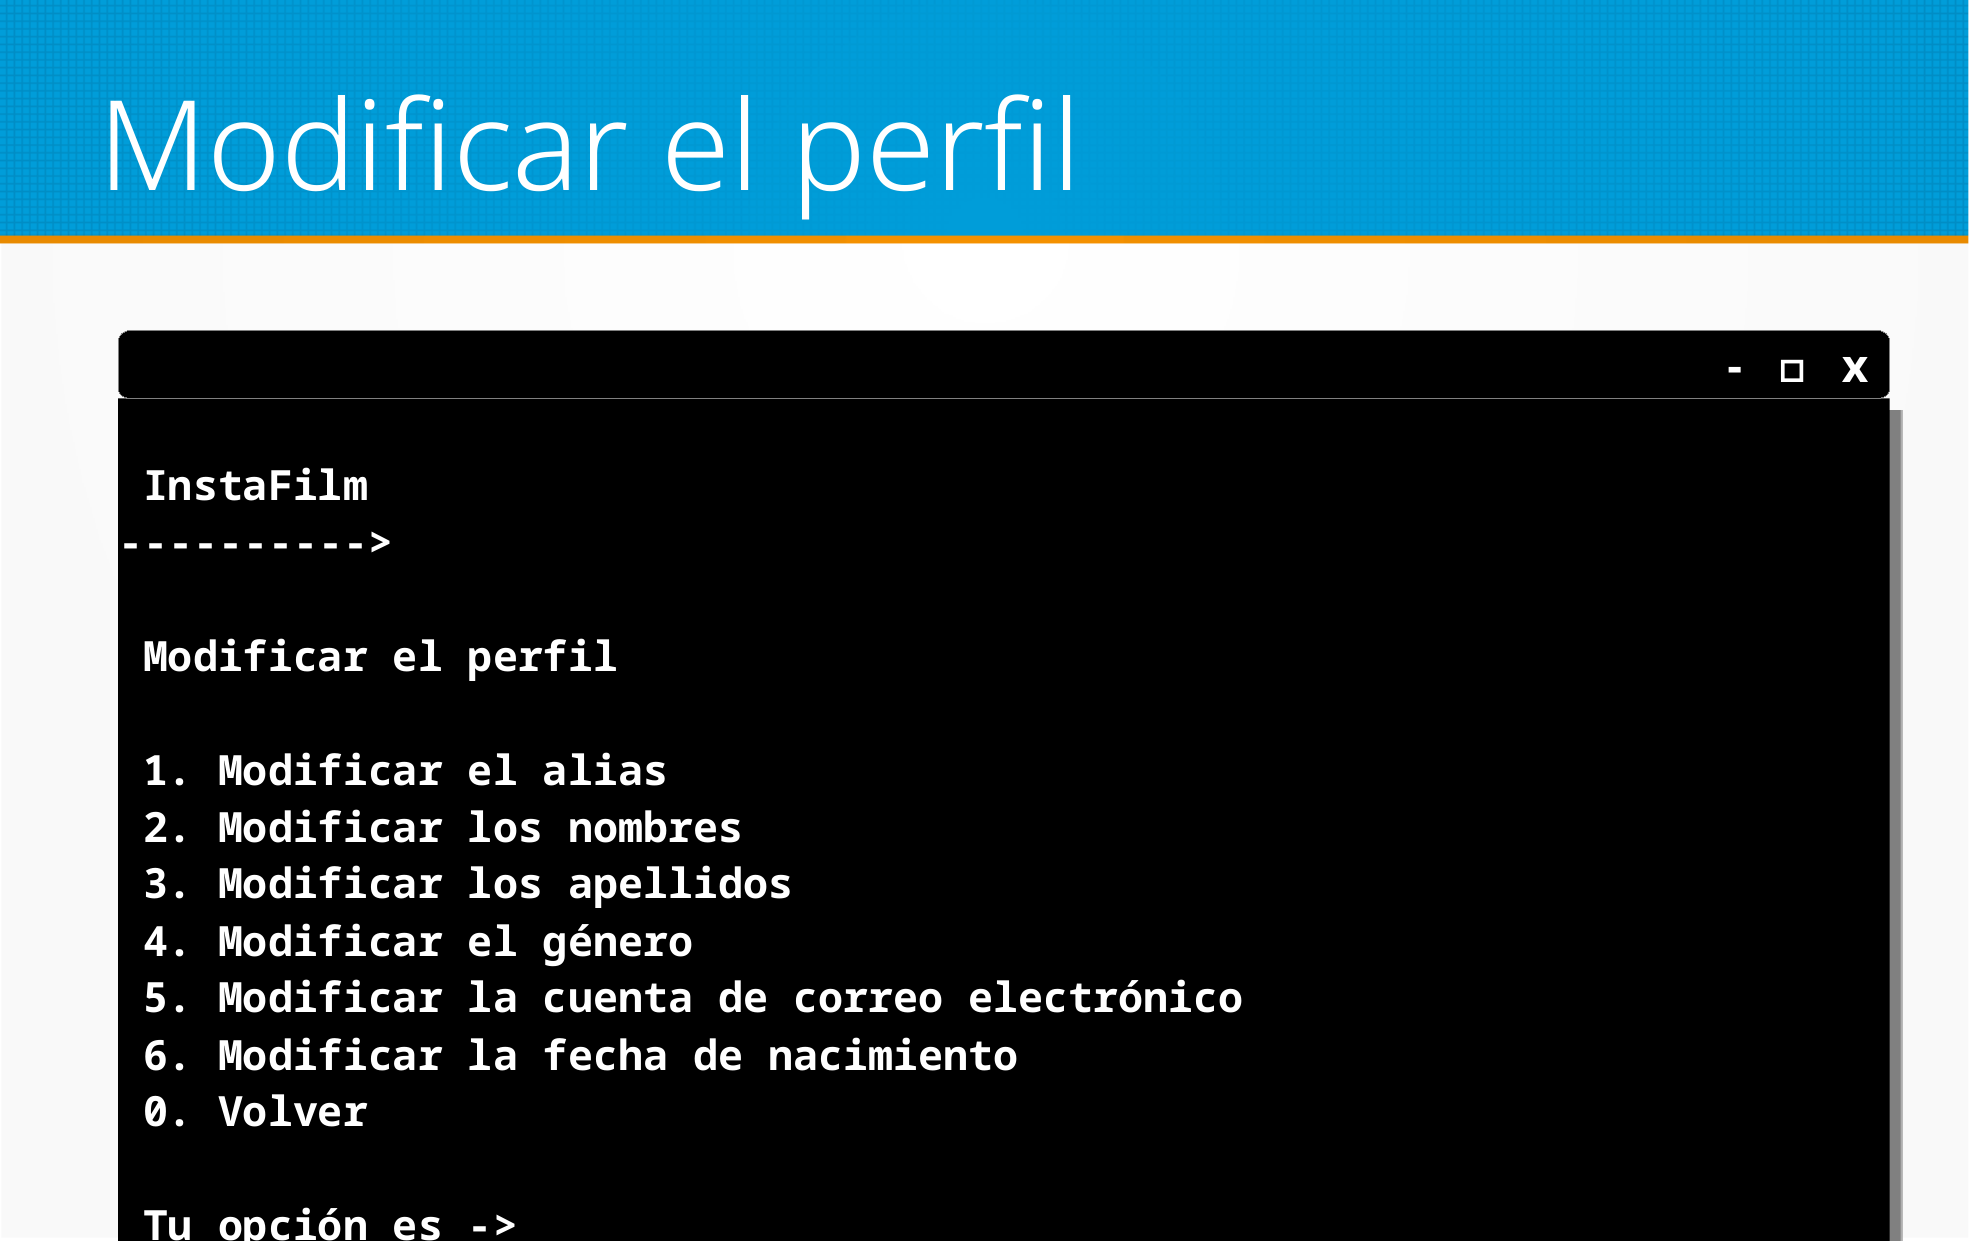

# Modificar el perfil
- □ x
 InstaFilm
---------->
 Modificar el perfil
 1. Modificar el alias
 2. Modificar los nombres
 3. Modificar los apellidos
 4. Modificar el género
 5. Modificar la cuenta de correo electrónico
 6. Modificar la fecha de nacimiento
 0. Volver
 Tu opción es ->